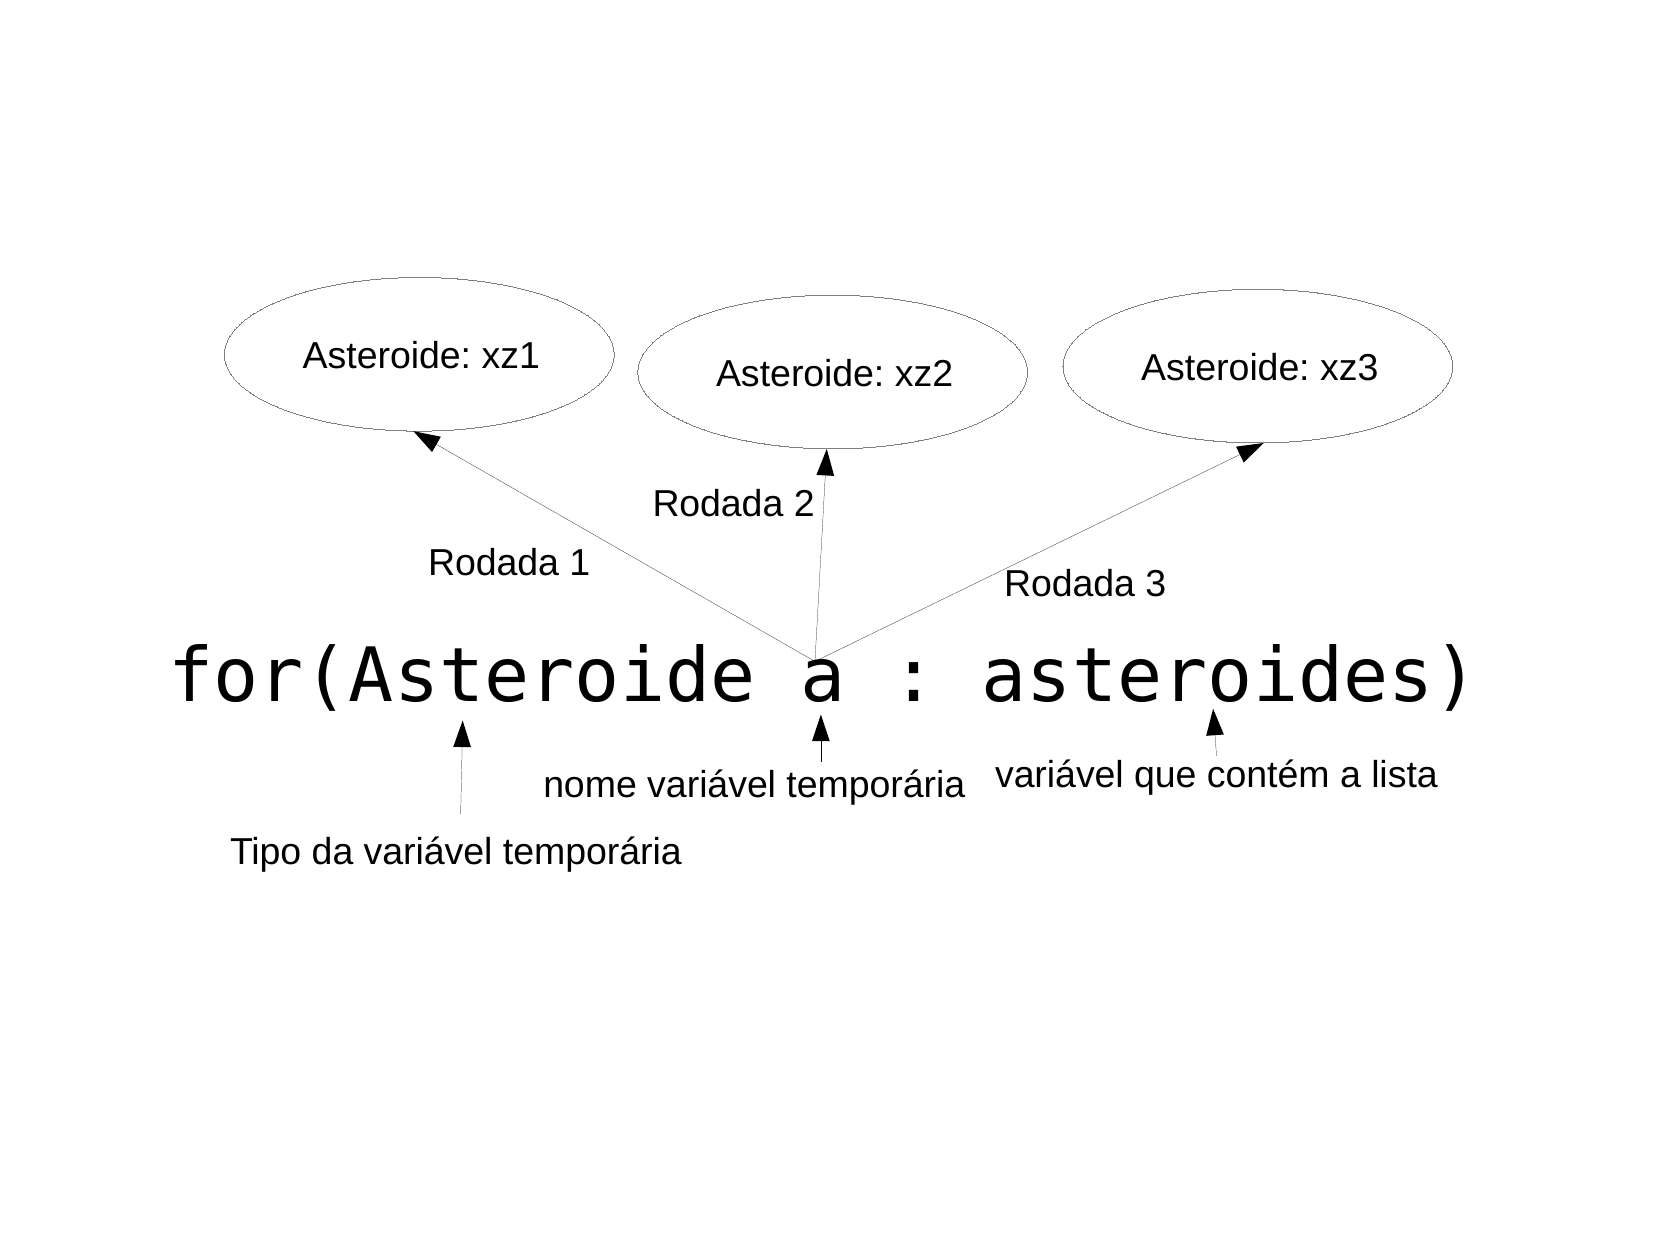

Asteroide: xz1
Asteroide: xz3
Asteroide: xz2
Rodada 2
Rodada 1
Rodada 3
for(Asteroide a : asteroides)
variável que contém a lista
nome variável temporária
Tipo da variável temporária